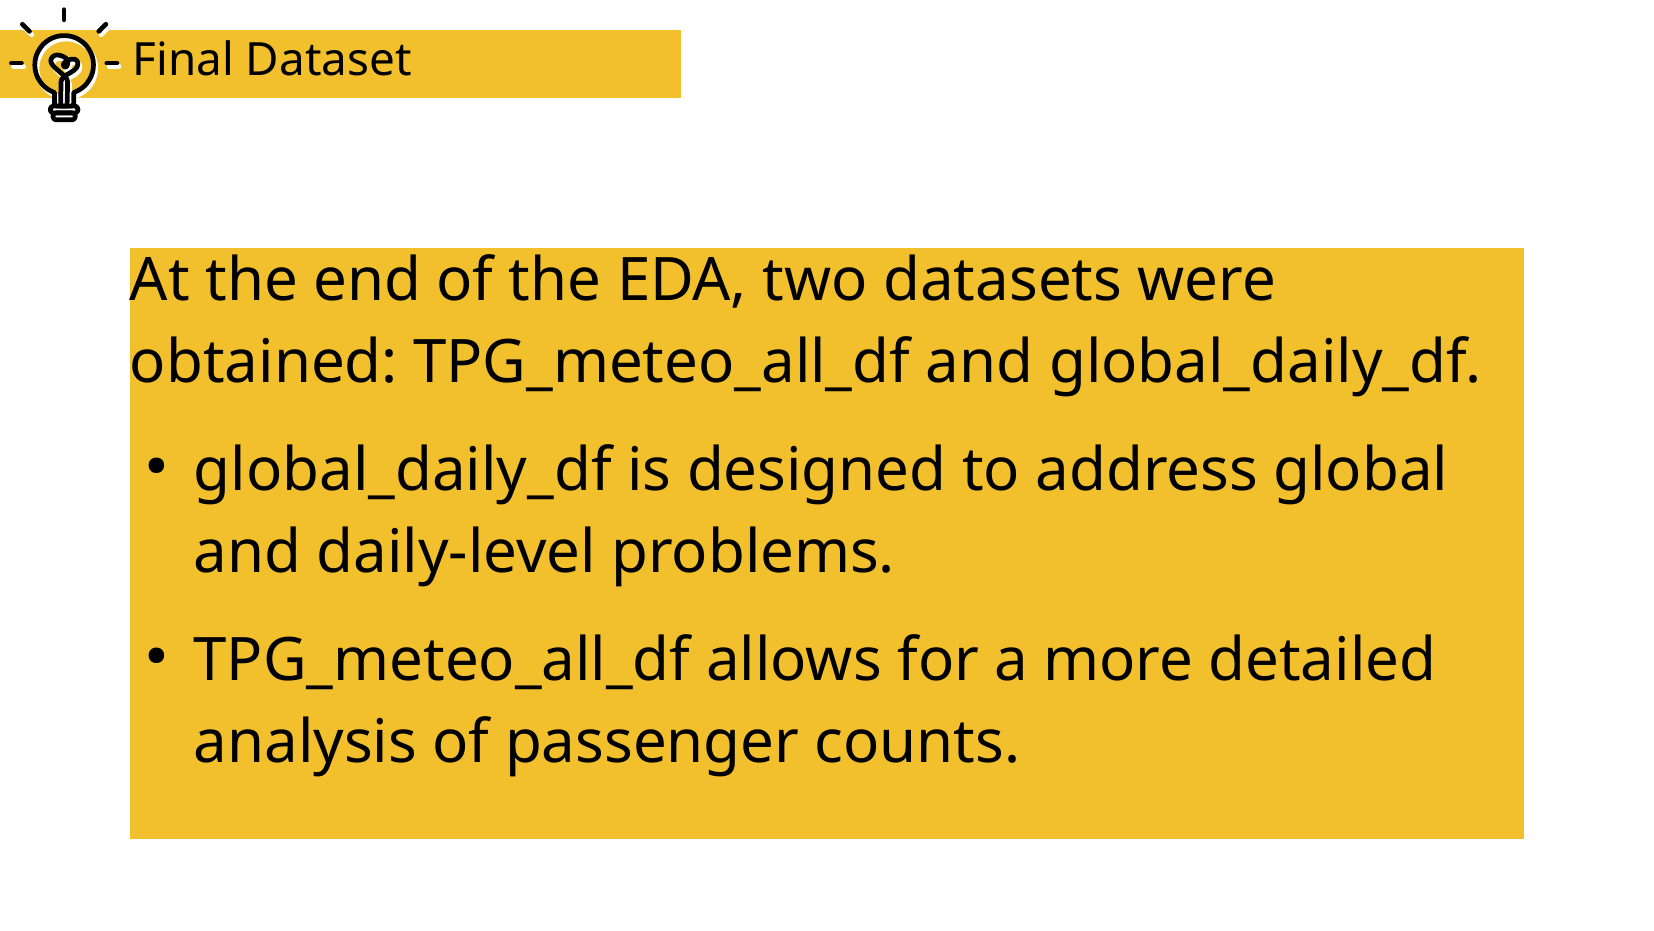

# Final Dataset
At the end of the EDA, two datasets were obtained: TPG_meteo_all_df and global_daily_df.
global_daily_df is designed to address global and daily-level problems.
TPG_meteo_all_df allows for a more detailed analysis of passenger counts.